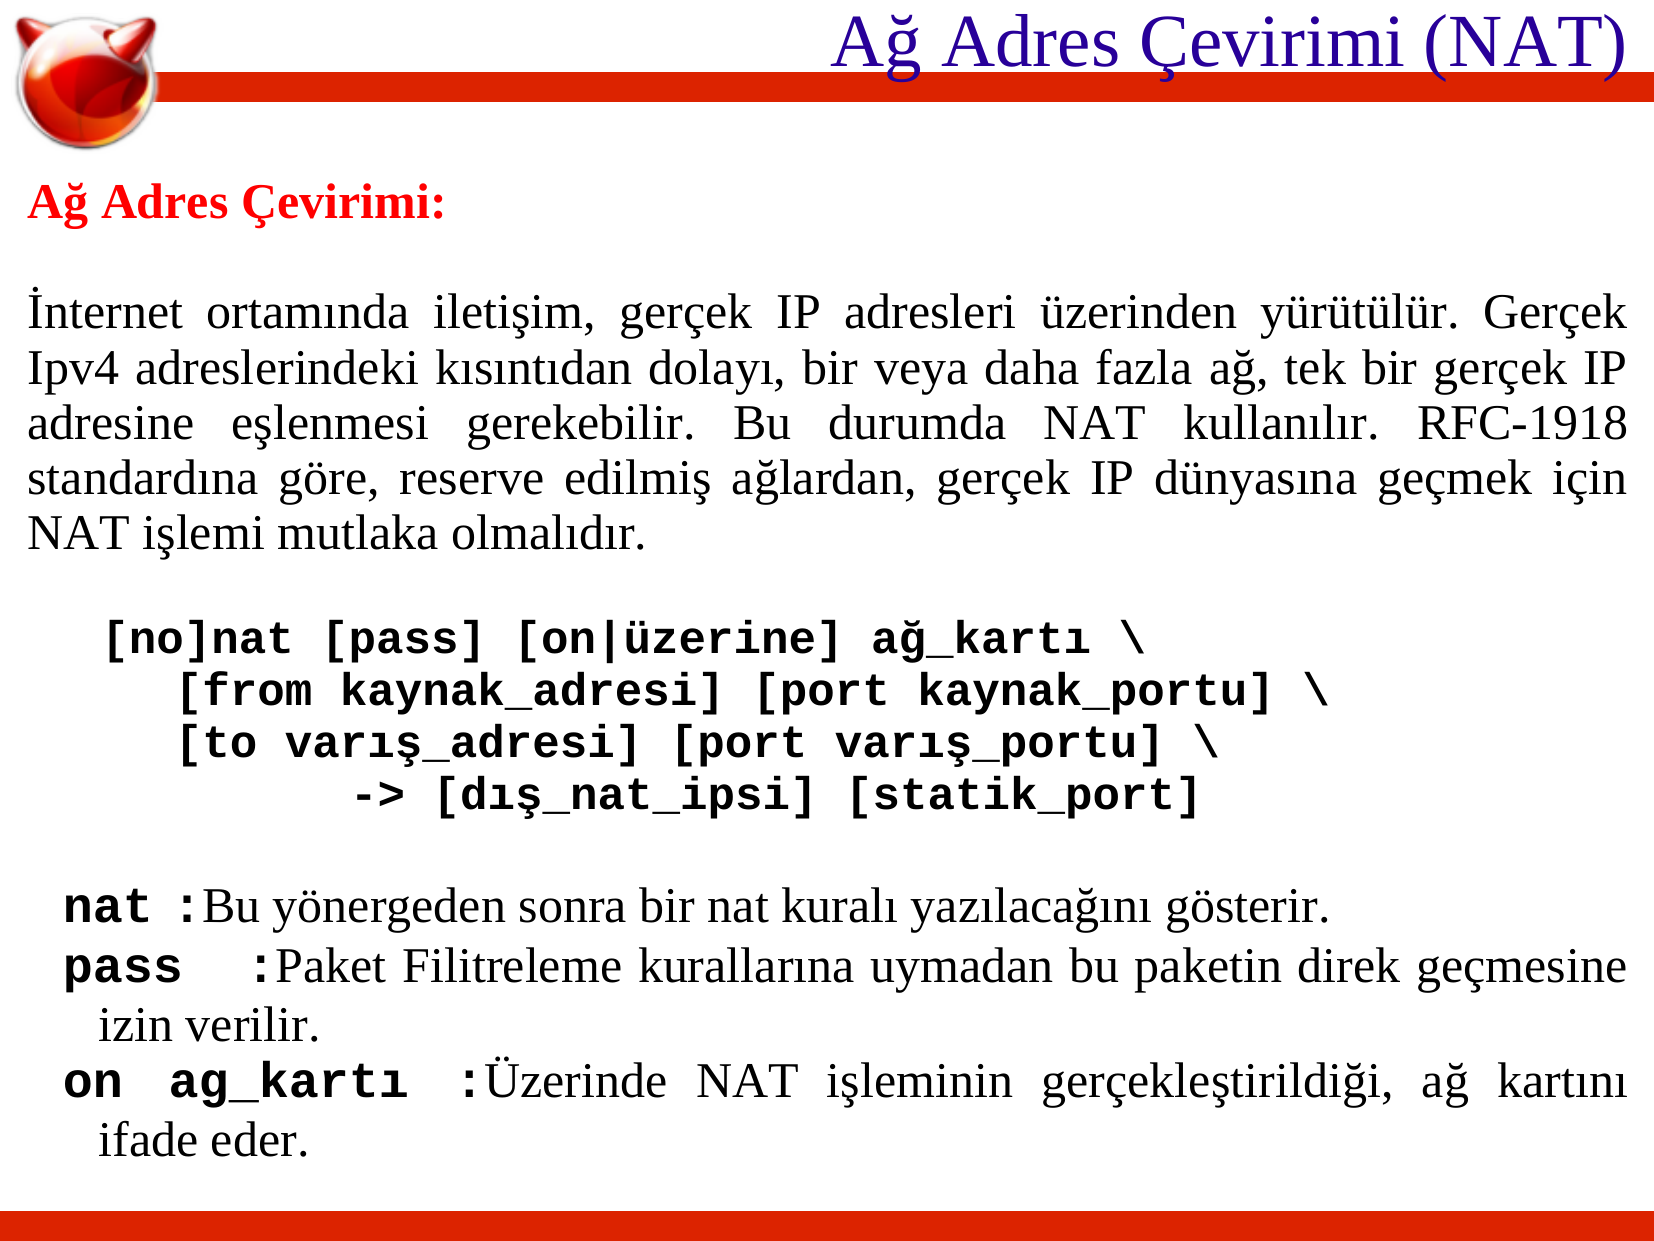

Ağ Adres Çevirimi (NAT)
Ağ Adres Çevirimi:
İnternet ortamında iletişim, gerçek IP adresleri üzerinden yürütülür. Gerçek Ipv4 adreslerindeki kısıntıdan dolayı, bir veya daha fazla ağ, tek bir gerçek IP adresine eşlenmesi gerekebilir. Bu durumda NAT kullanılır. RFC-1918 standardına göre, reserve edilmiş ağlardan, gerçek IP dünyasına geçmek için NAT işlemi mutlaka olmalıdır.
	[no]nat [pass] [on|üzerine] ağ_kartı \
		[from kaynak_adresi] [port kaynak_portu] \
		[to varış_adresi] [port varış_portu] \
				 -> [dış_nat_ipsi] [statik_port]
nat	:Bu yönergeden sonra bir nat kuralı yazılacağını gösterir.
pass	:Paket Filitreleme kurallarına uymadan bu paketin direk geçmesine izin verilir.
on ag_kartı :Üzerinde NAT işleminin gerçekleştirildiği, ağ kartını ifade eder.